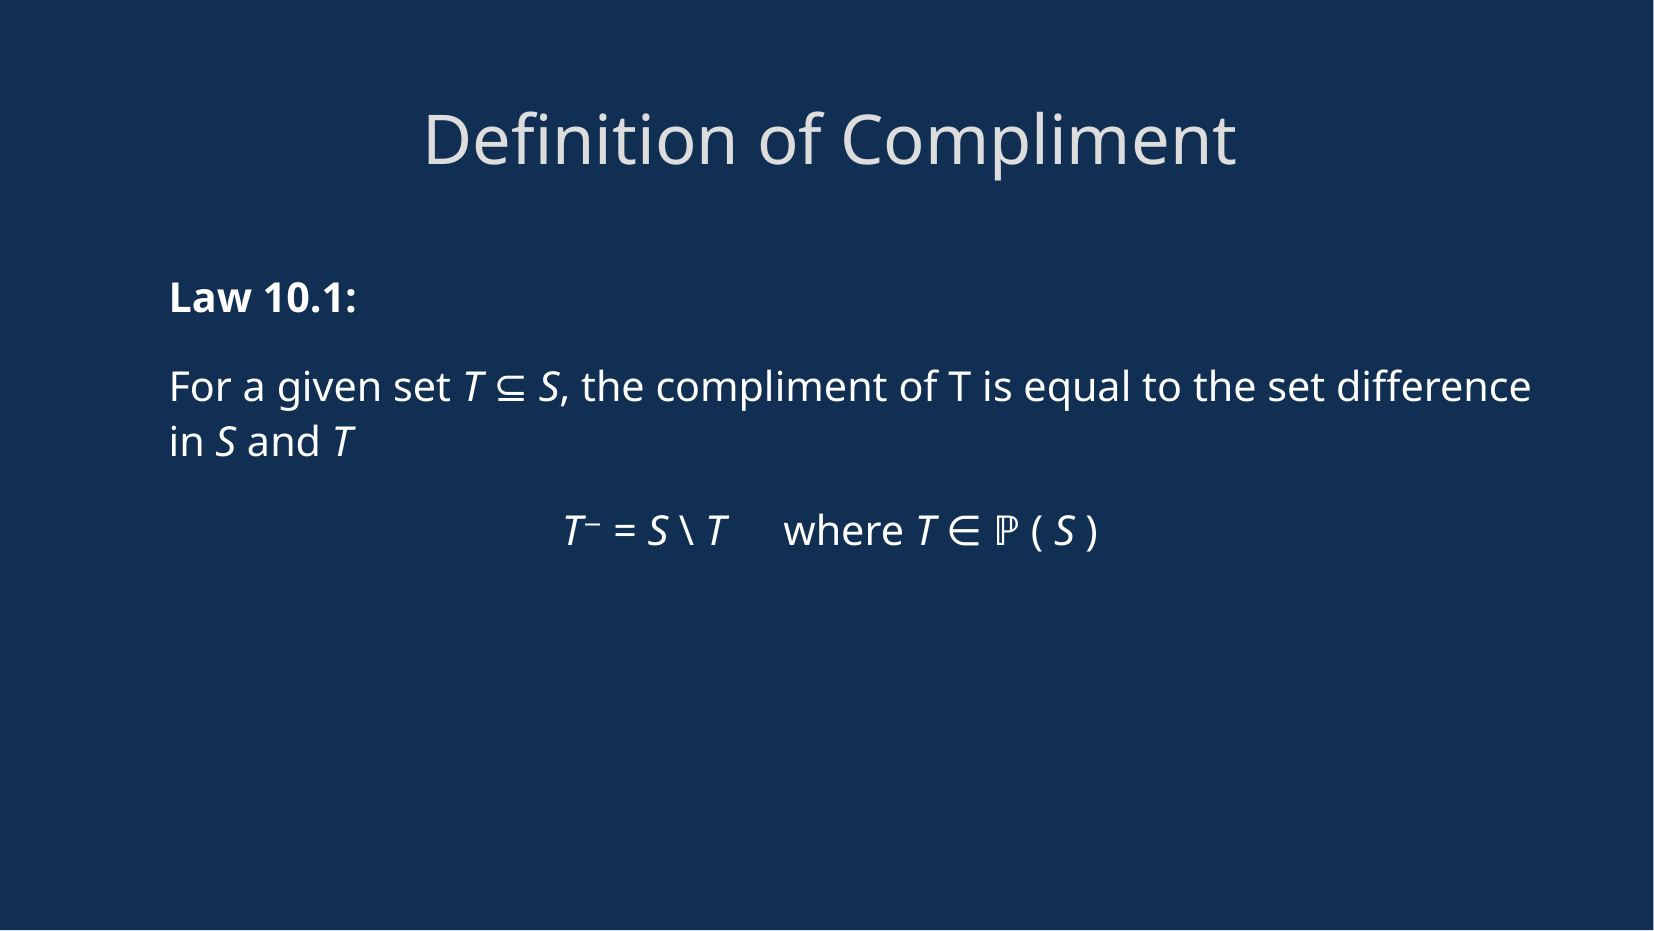

# Definition of Compliment
Law 10.1:
For a given set T ⊆ S, the compliment of T is equal to the set difference in S and T
T− = S \ T 	where T ∈ ℙ ( S )